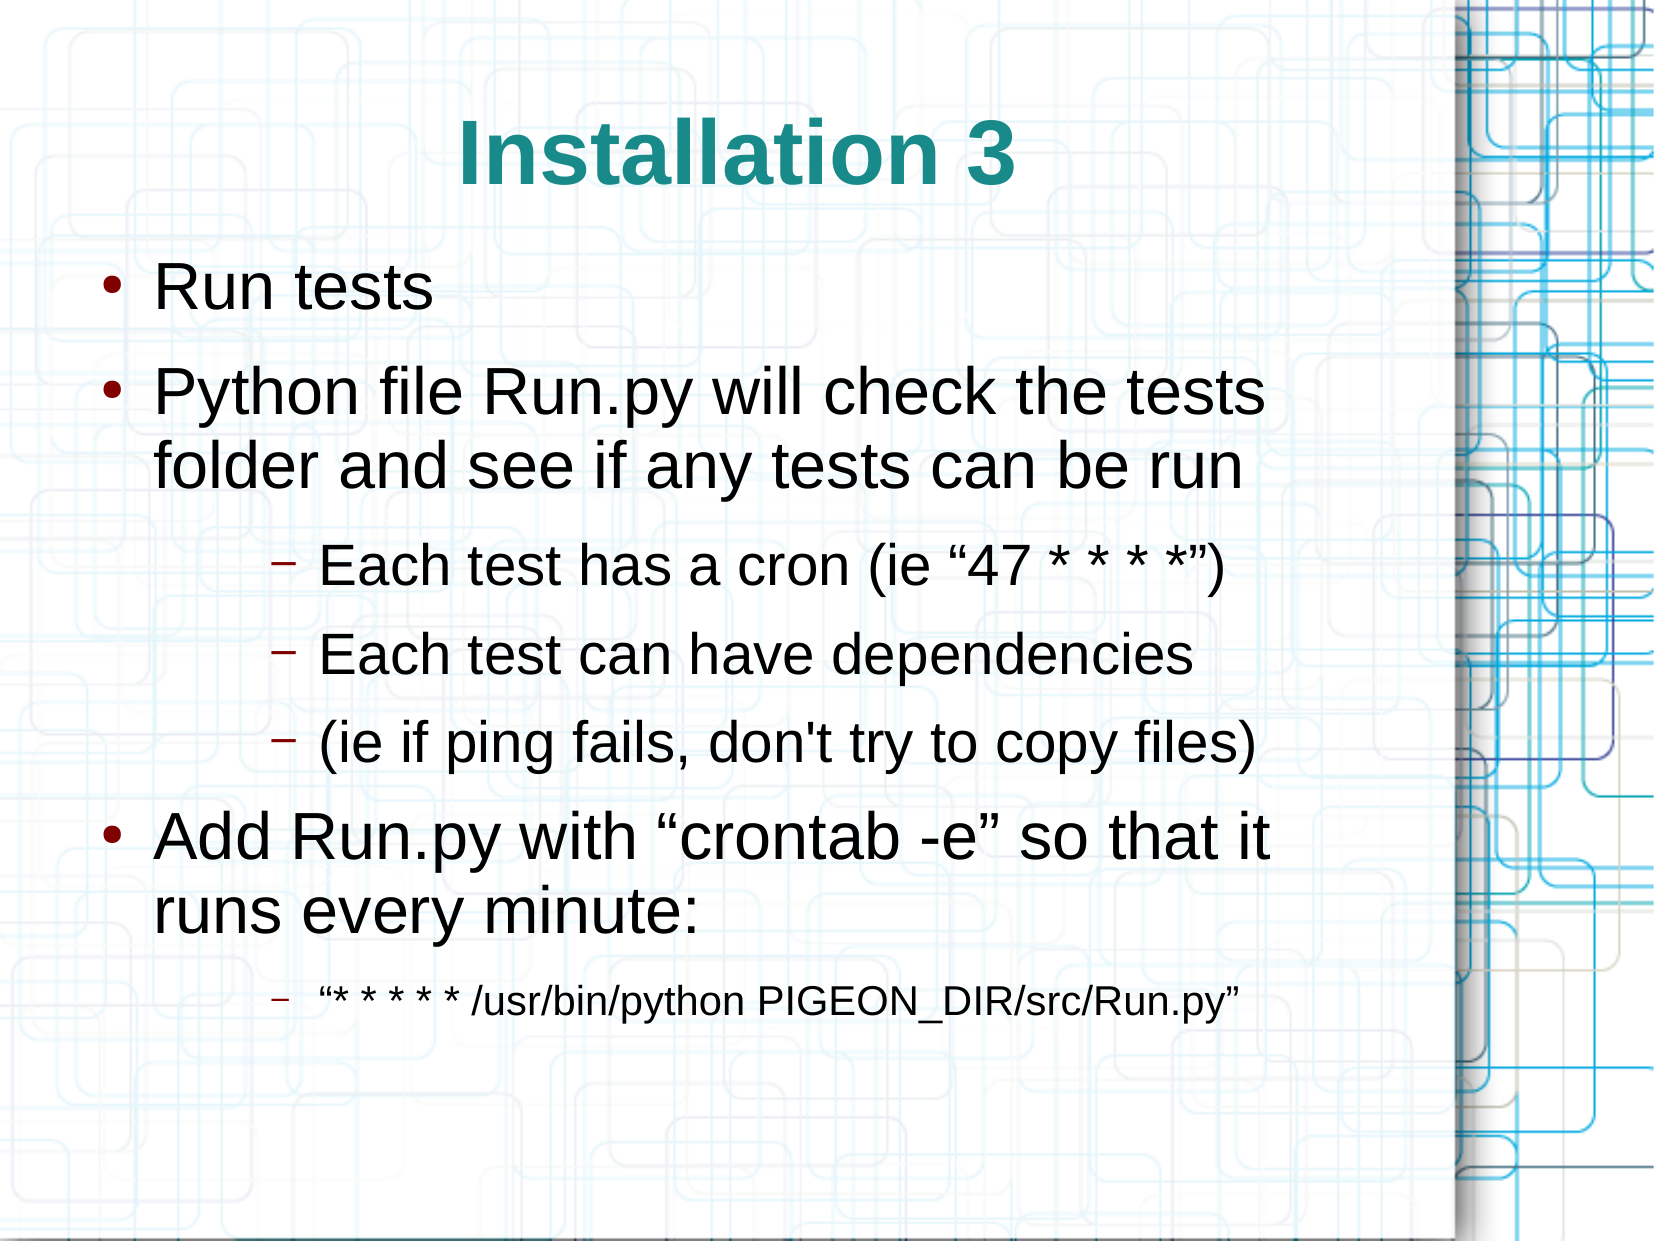

# Installation 3
Run tests
Python file Run.py will check the tests folder and see if any tests can be run
Each test has a cron (ie “47 * * * *”)
Each test can have dependencies
(ie if ping fails, don't try to copy files)
Add Run.py with “crontab -e” so that it runs every minute:
“* * * * * /usr/bin/python PIGEON_DIR/src/Run.py”